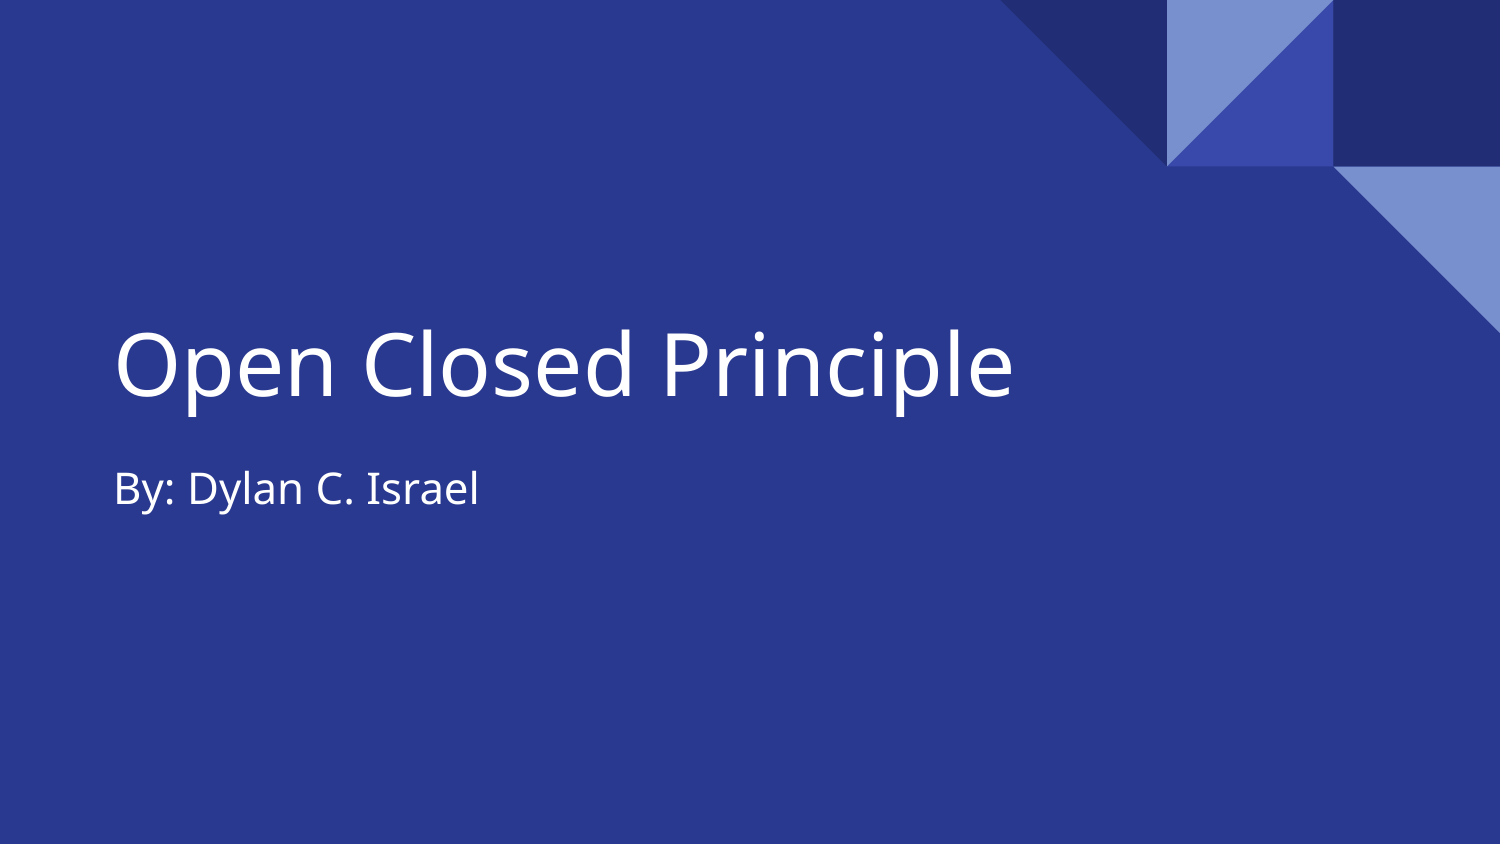

# Open Closed Principle
By: Dylan C. Israel